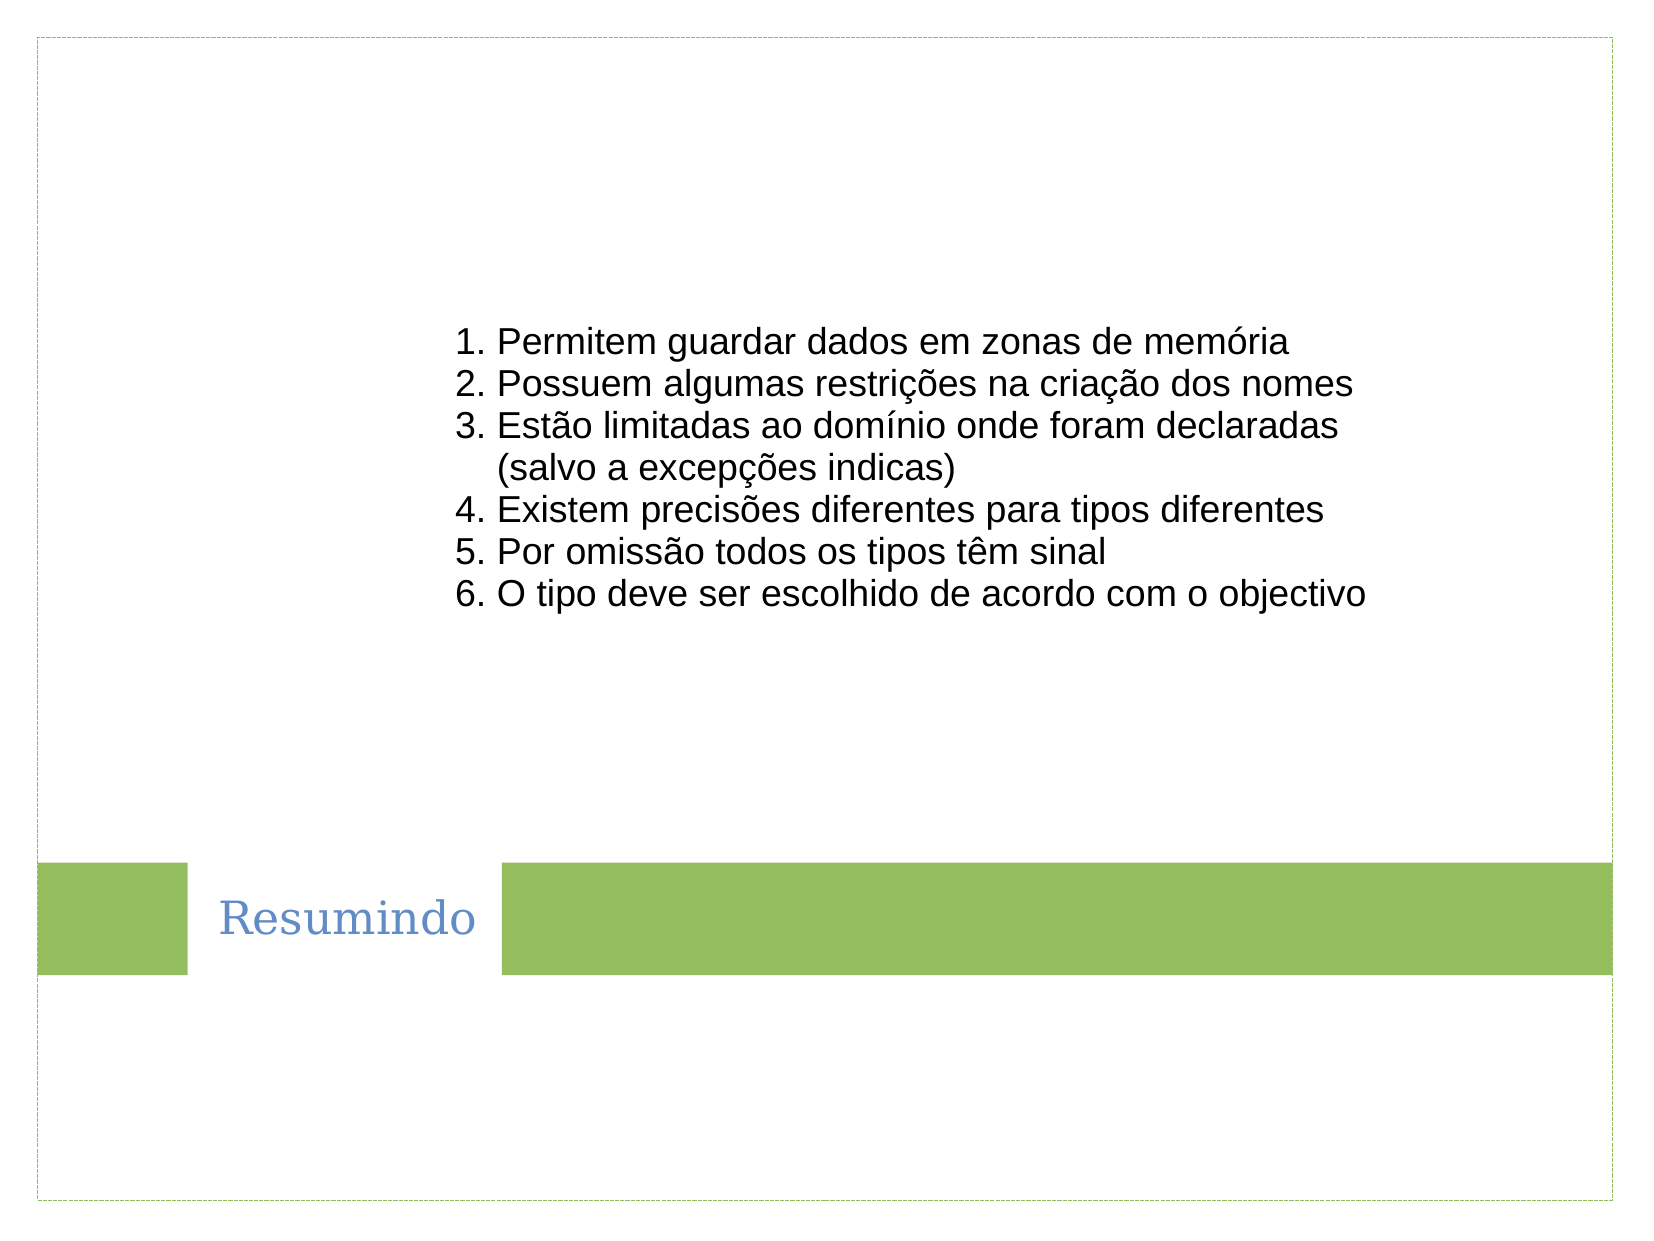

Permitem guardar dados em zonas de memória
 Possuem algumas restrições na criação dos nomes
 Estão limitadas ao domínio onde foram declaradas
 (salvo a excepções indicas)
 Existem precisões diferentes para tipos diferentes
 Por omissão todos os tipos têm sinal
 O tipo deve ser escolhido de acordo com o objectivo
Resumindo